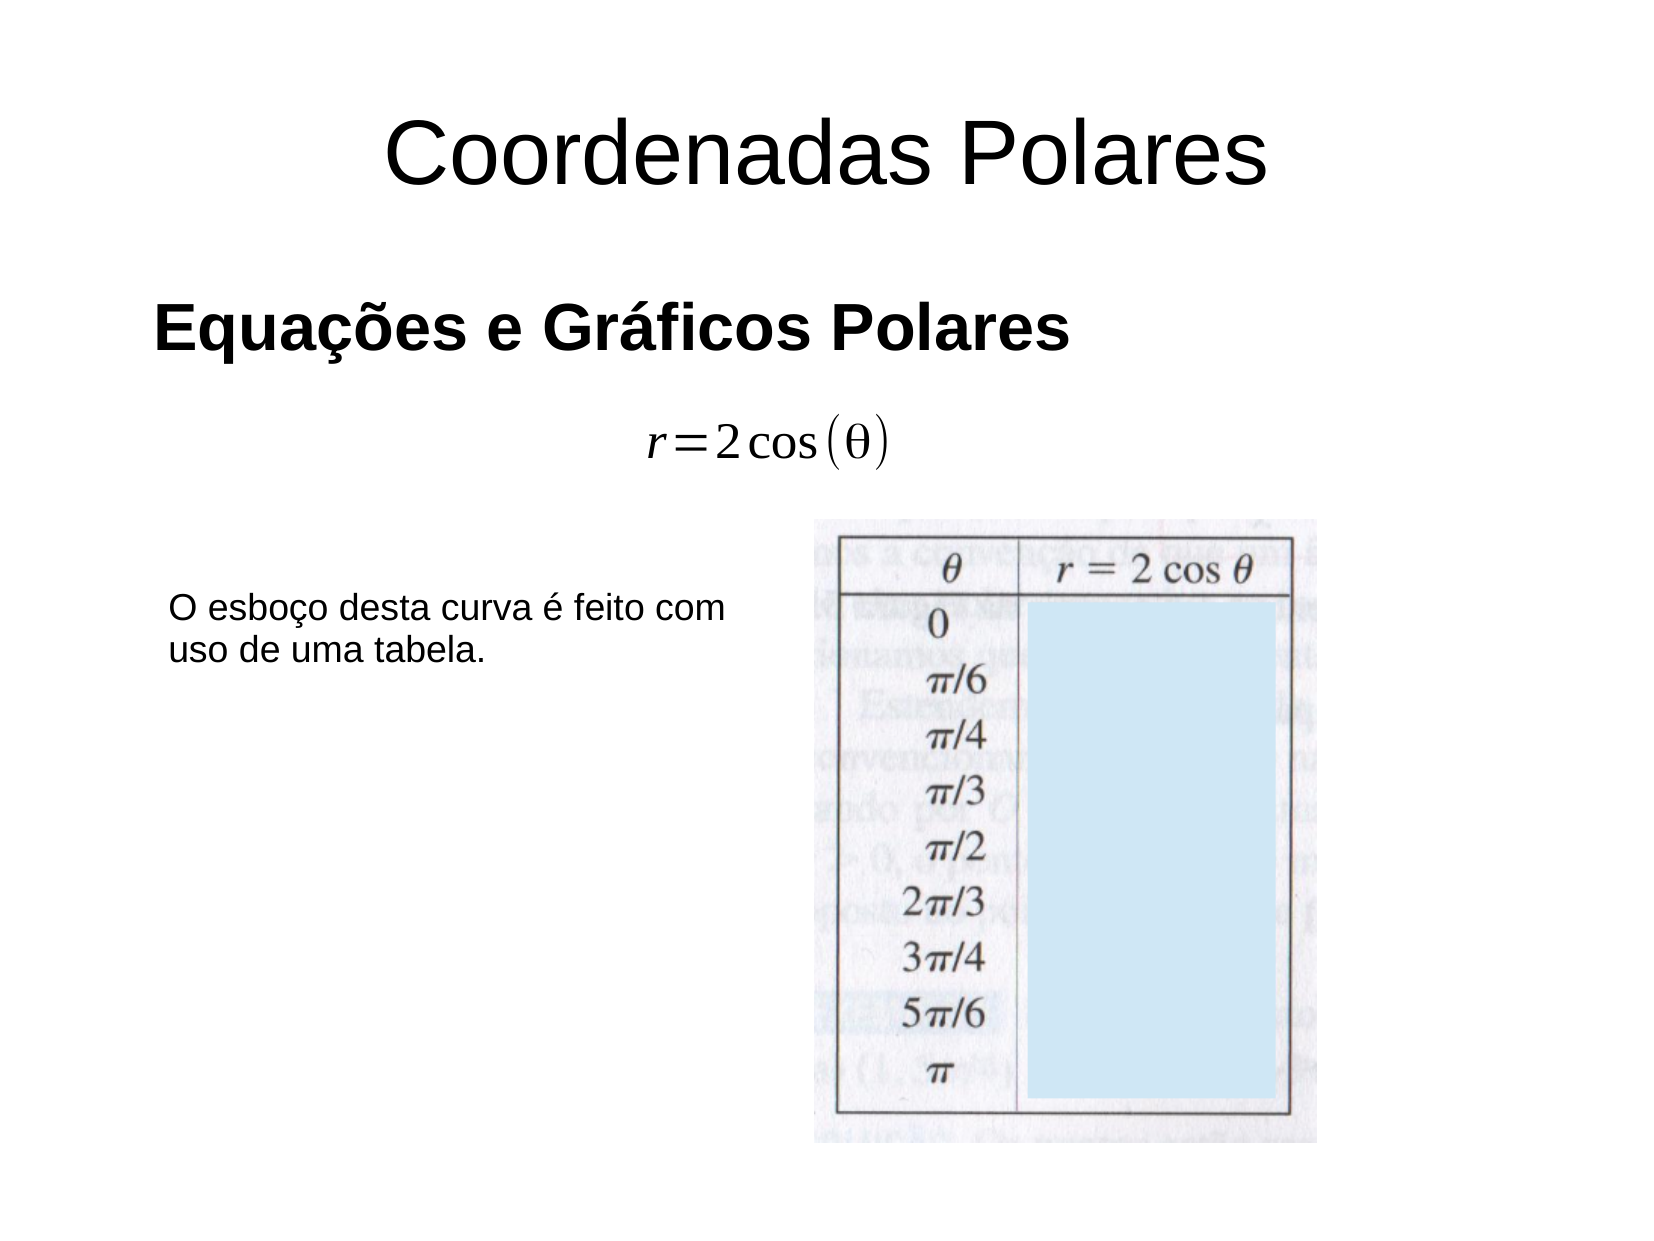

Coordenadas Polares
Coordenadas Polares
# Equações e Gráficos Polares
O esboço desta curva é feito com uso de uma tabela.